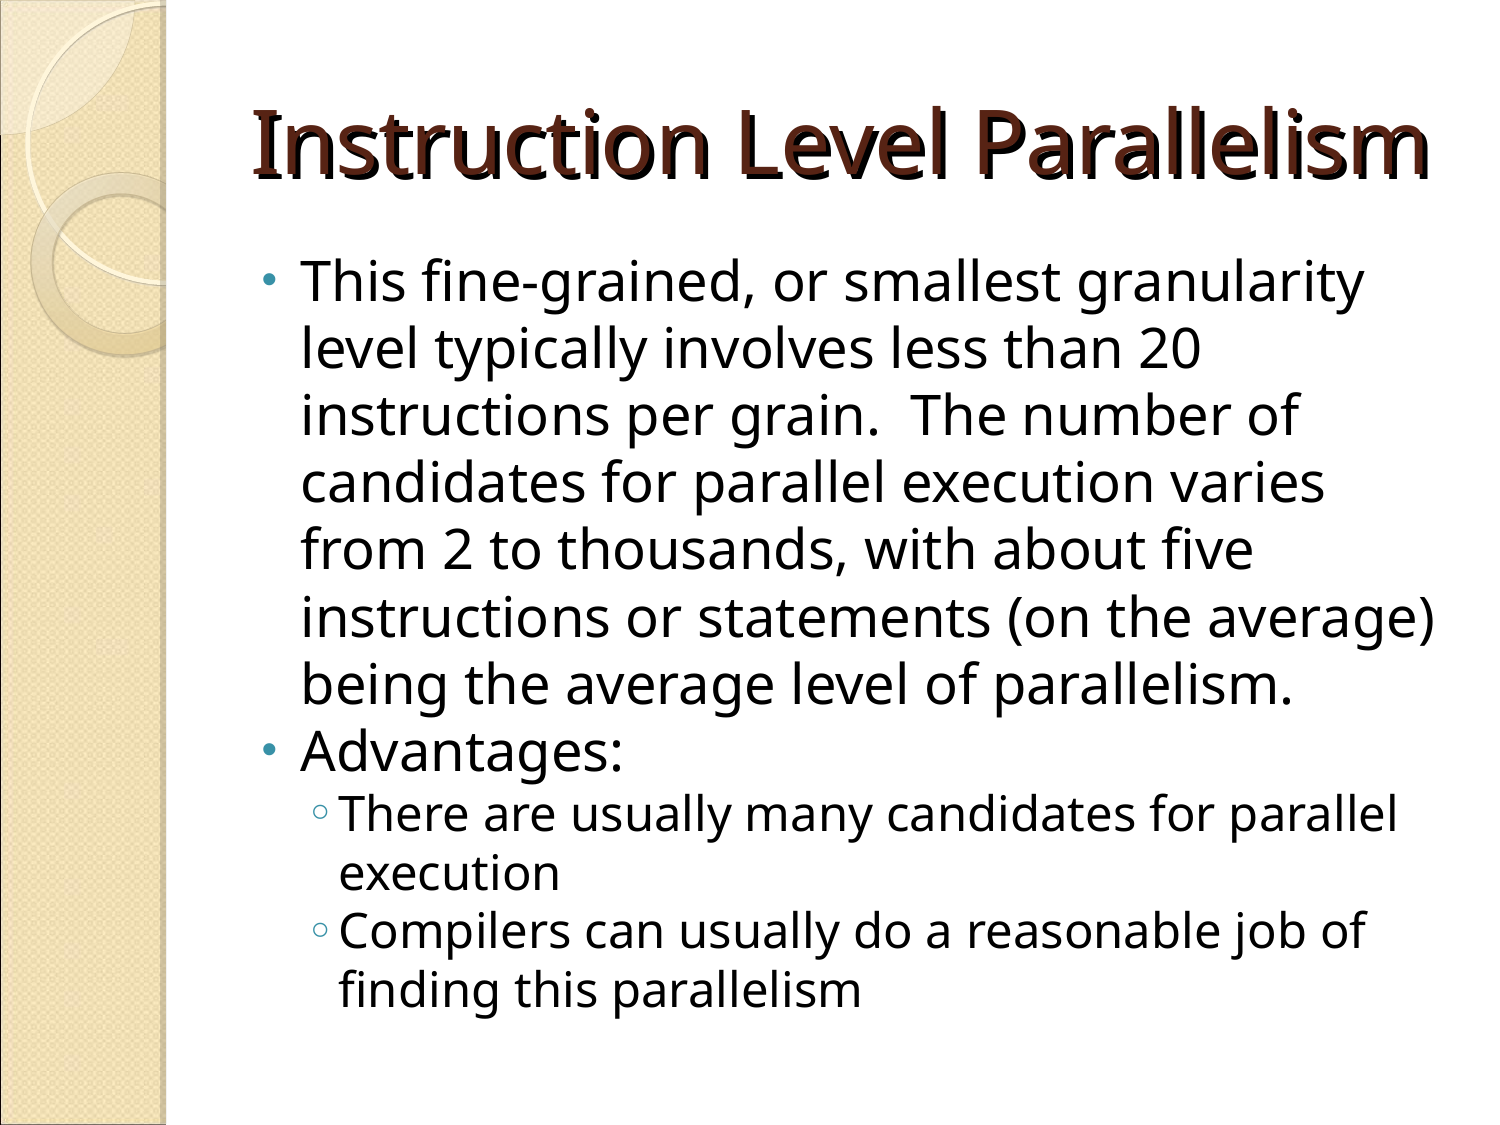

# Instruction Level Parallelism
This fine-grained, or smallest granularity level typically involves less than 20 instructions per grain. The number of candidates for parallel execution varies from 2 to thousands, with about five instructions or statements (on the average) being the average level of parallelism.
Advantages:
There are usually many candidates for parallel execution
Compilers can usually do a reasonable job of finding this parallelism